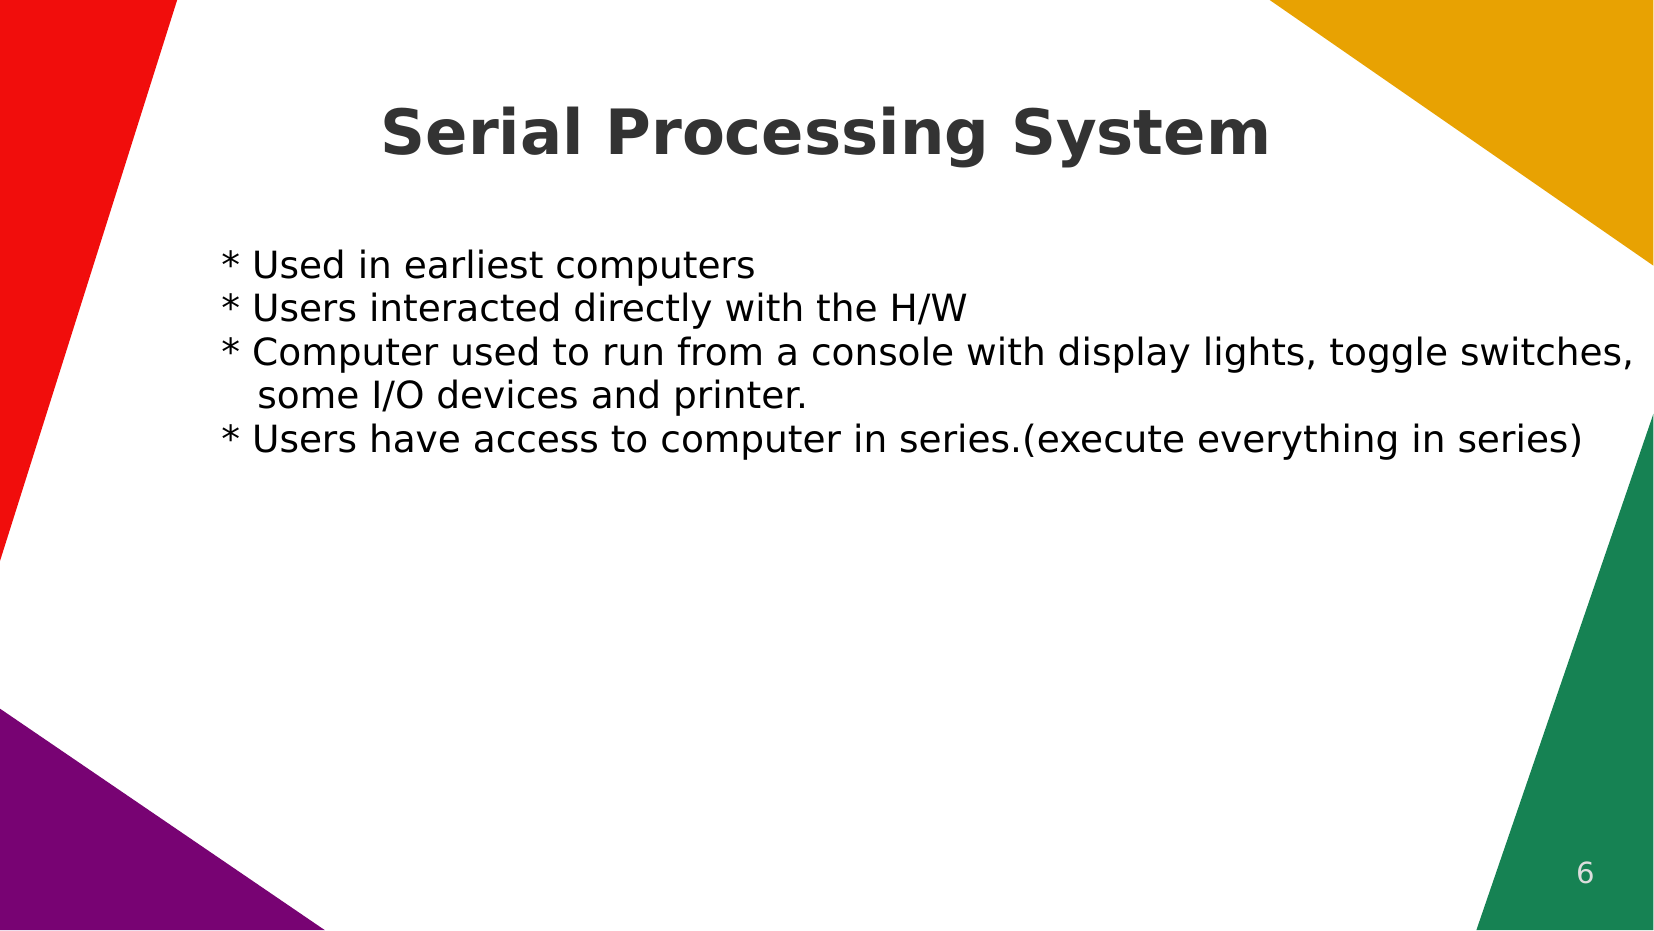

# Serial Processing System
* Used in earliest computers
* Users interacted directly with the H/W
* Computer used to run from a console with display lights, toggle switches,
 some I/O devices and printer.
* Users have access to computer in series.(execute everything in series)
6